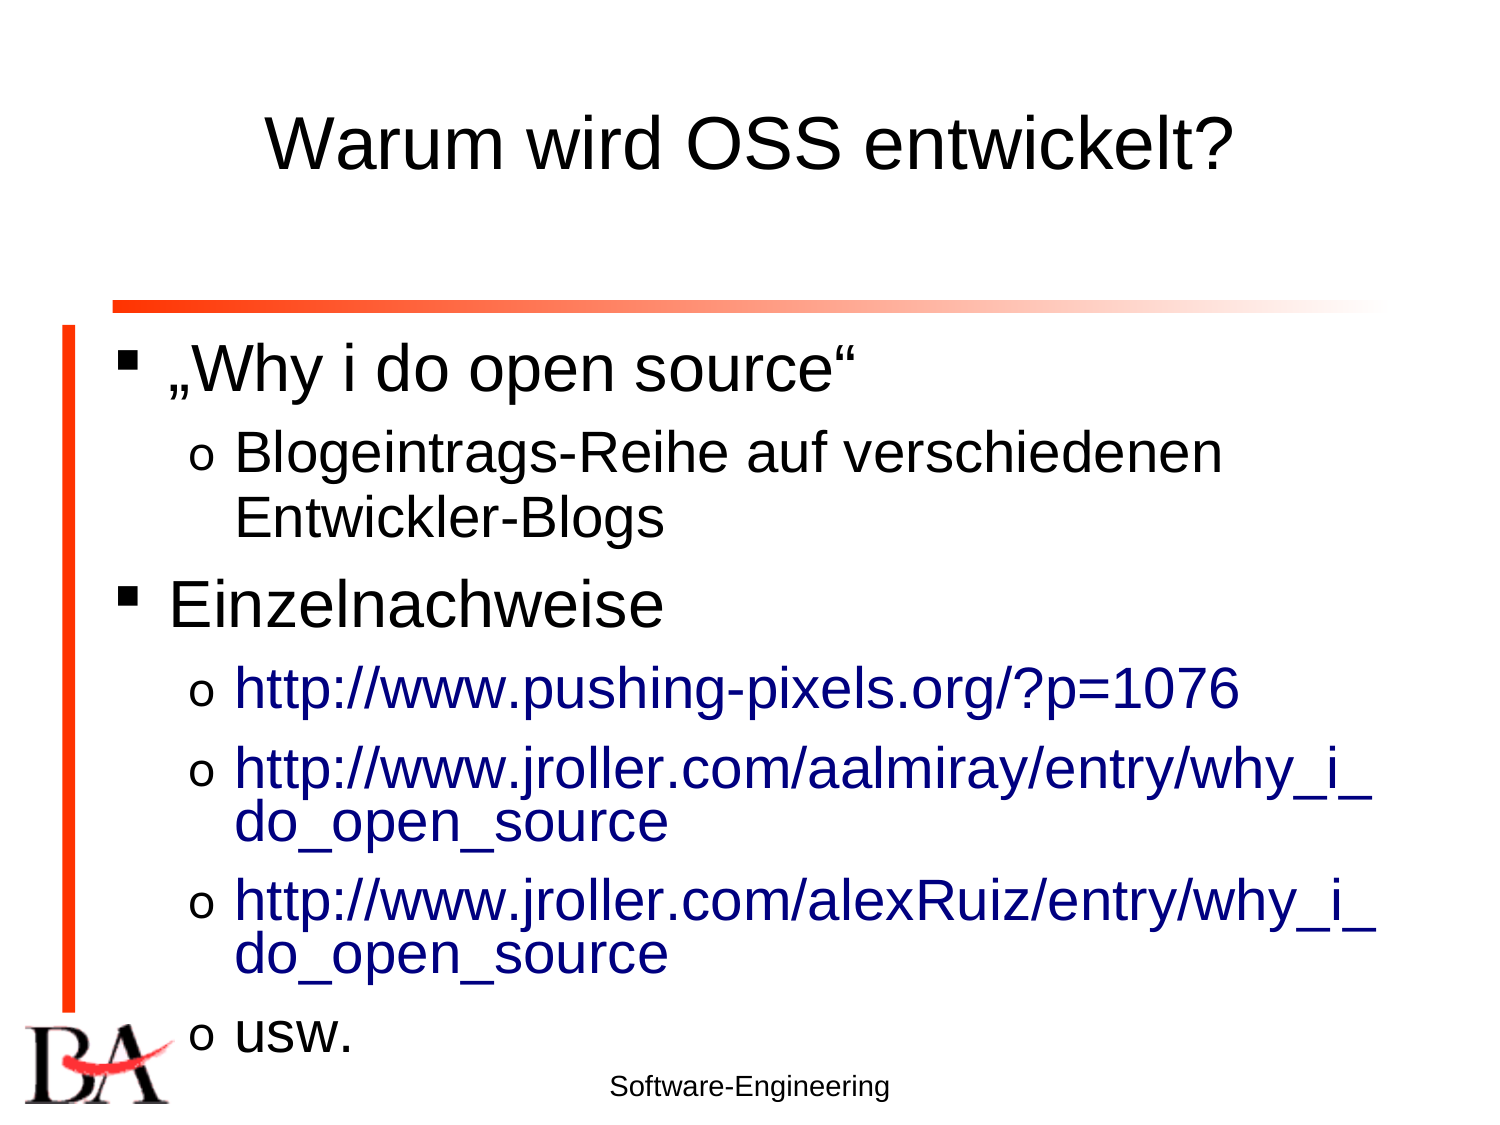

# Warum wird OSS entwickelt?
„Why i do open source“
Blogeintrags-Reihe auf verschiedenen Entwickler-Blogs
Einzelnachweise
http://www.pushing-pixels.org/?p=1076
http://www.jroller.com/aalmiray/entry/why_i_do_open_source
http://www.jroller.com/alexRuiz/entry/why_i_do_open_source
usw.